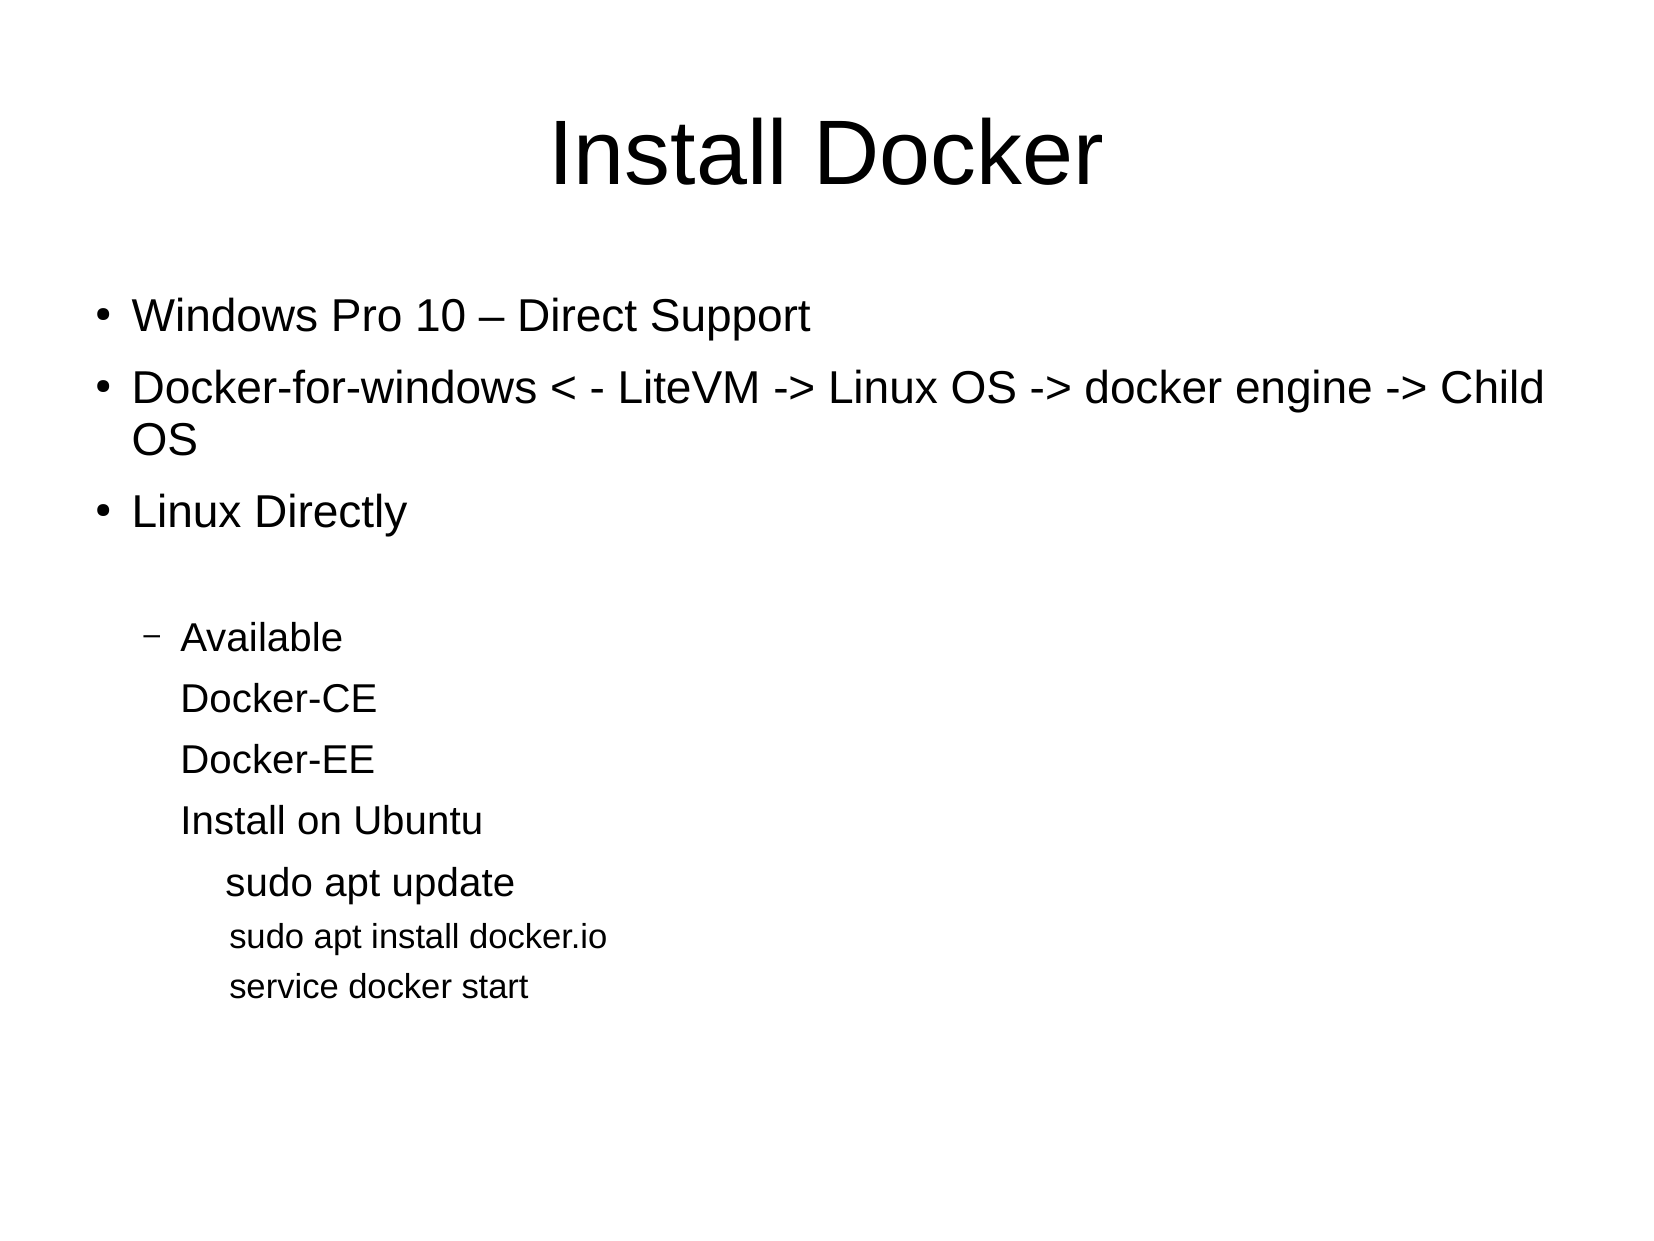

# Install Docker
Windows Pro 10 – Direct Support
Docker-for-windows < - LiteVM -> Linux OS -> docker engine -> Child OS
Linux Directly
Available
Docker-CE
Docker-EE
Install on Ubuntu
 sudo apt update
sudo apt install docker.io
service docker start